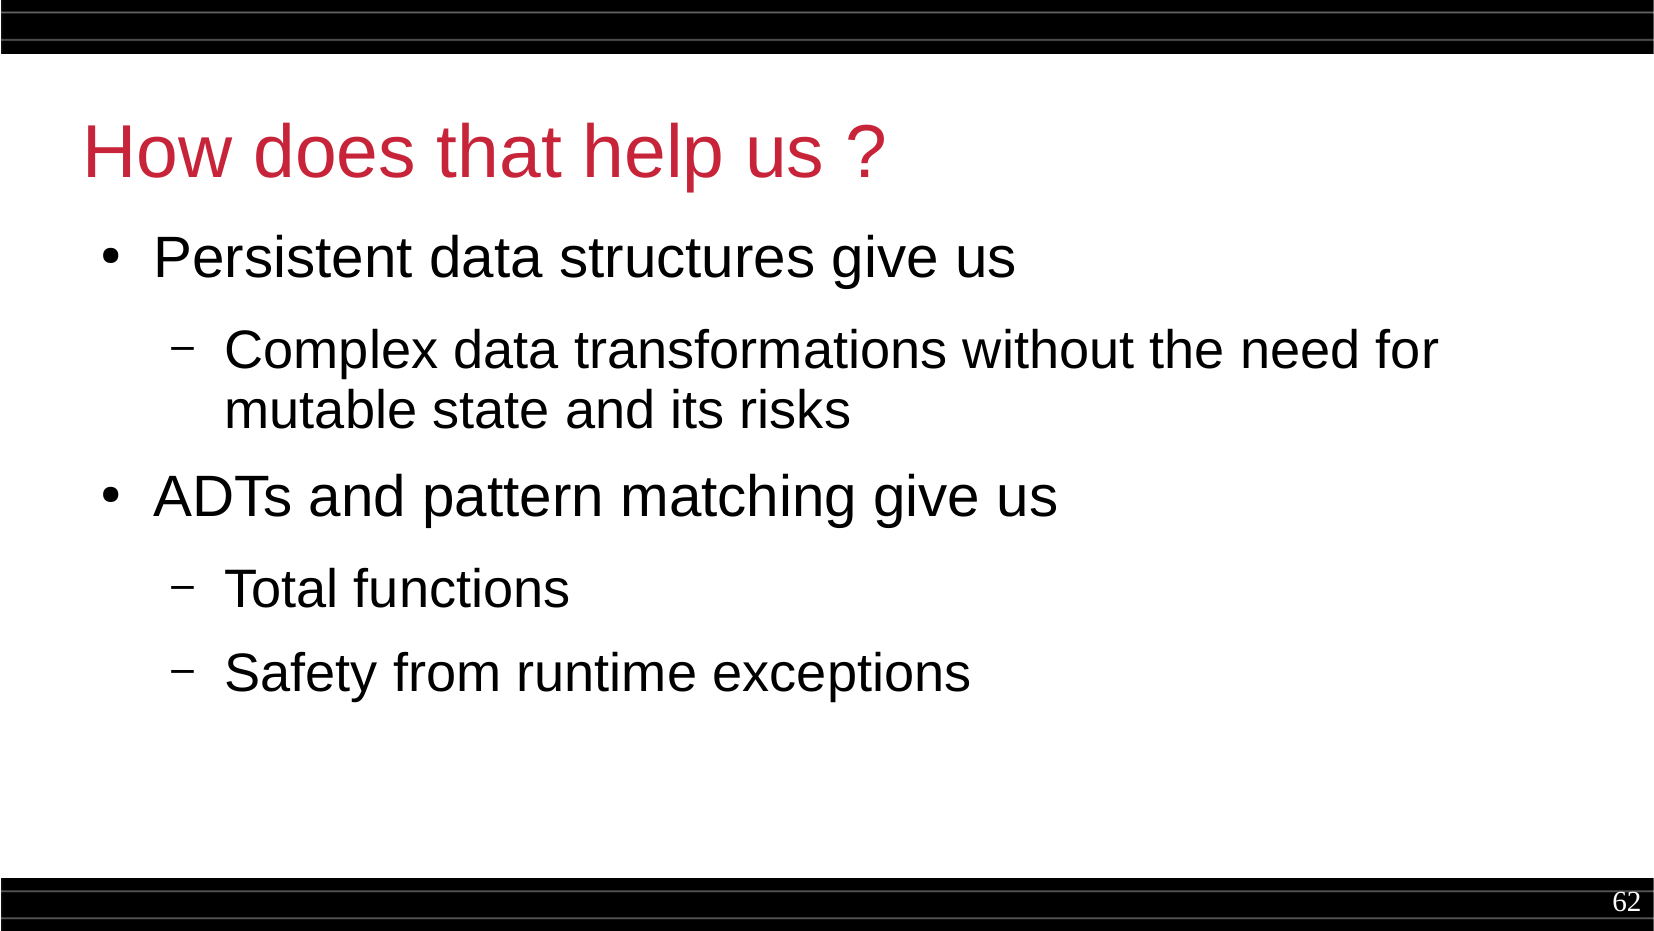

# How does that help us ?
Persistent data structures give us
Complex data transformations without the need for mutable state and its risks
ADTs and pattern matching give us
Total functions
Safety from runtime exceptions